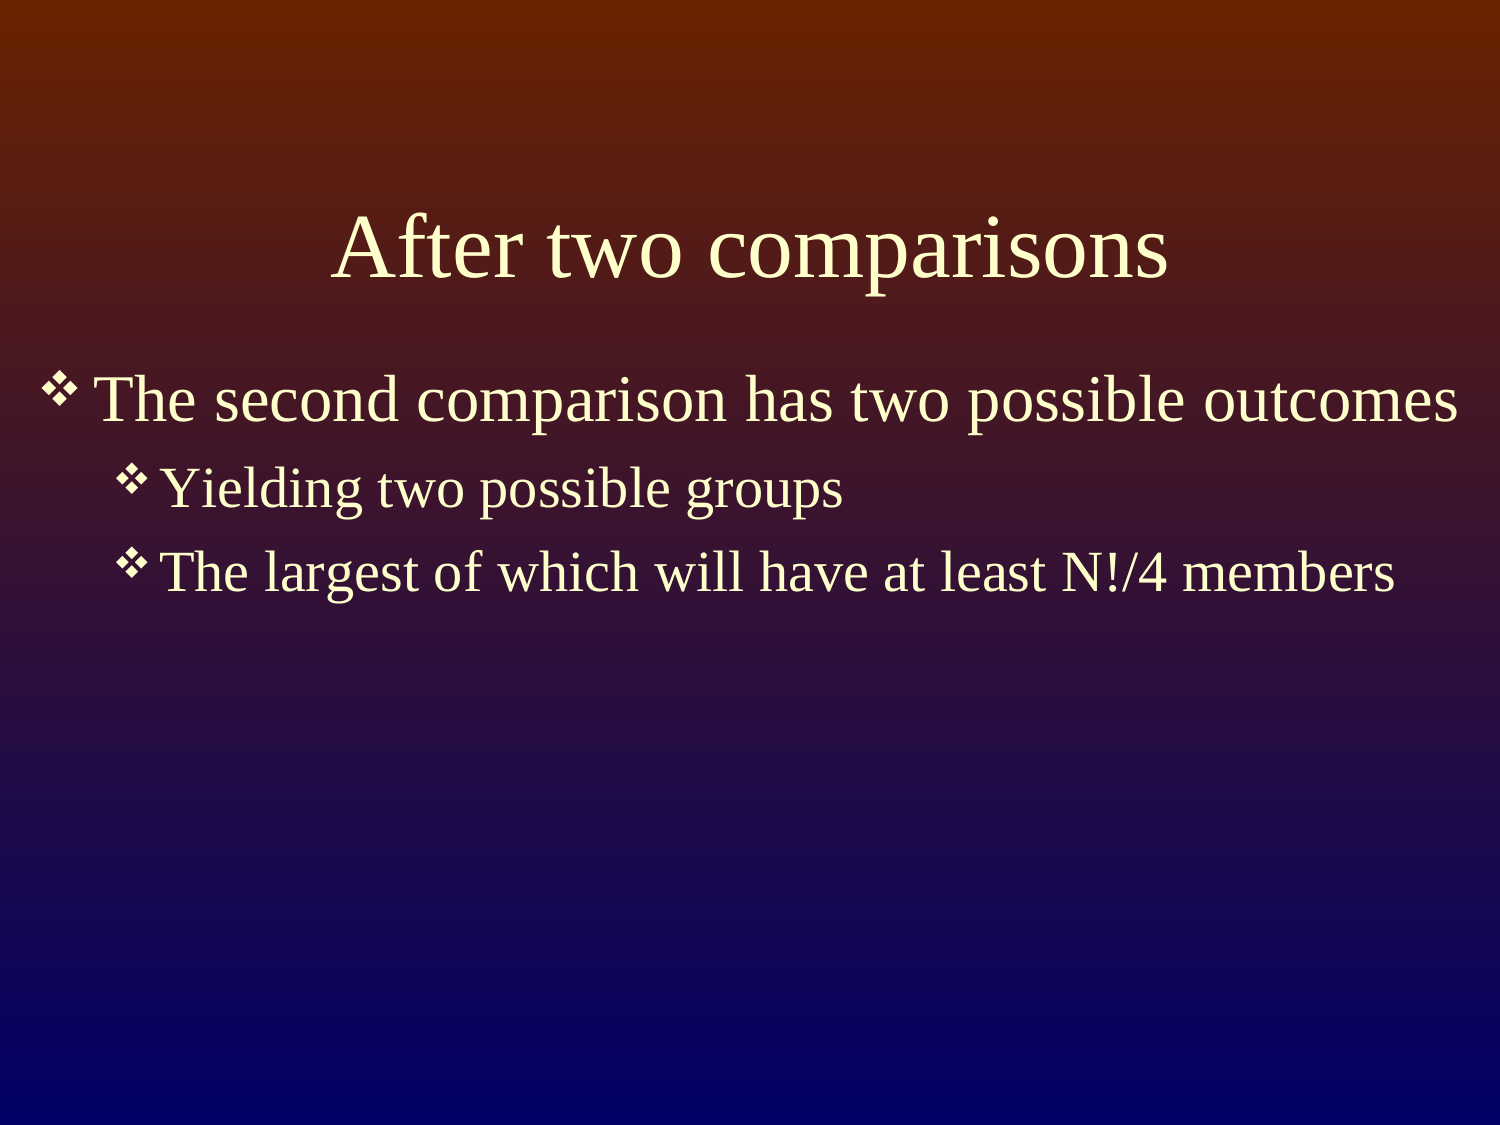

# After two comparisons
The second comparison has two possible outcomes
Yielding two possible groups
The largest of which will have at least N!/4 members